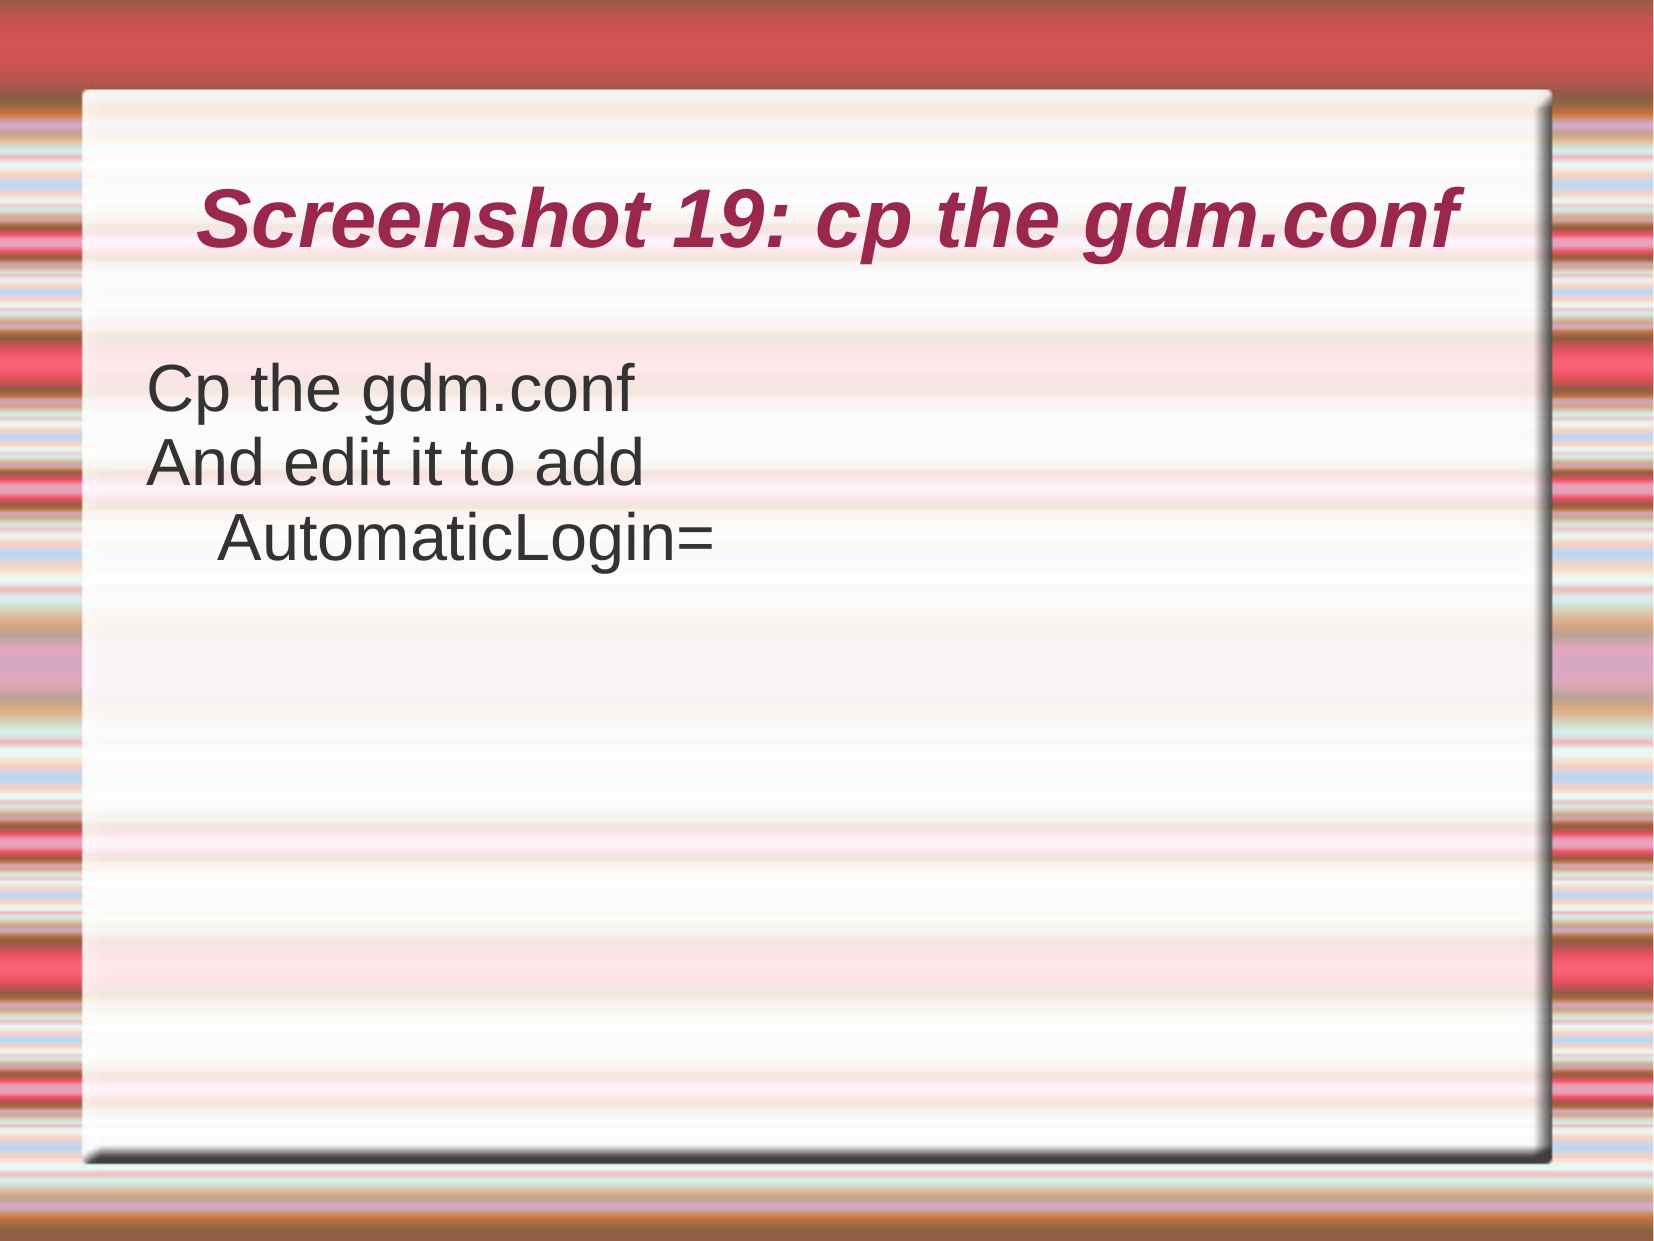

# Screenshot 19: cp the gdm.conf
Cp the gdm.conf
And edit it to add AutomaticLogin=